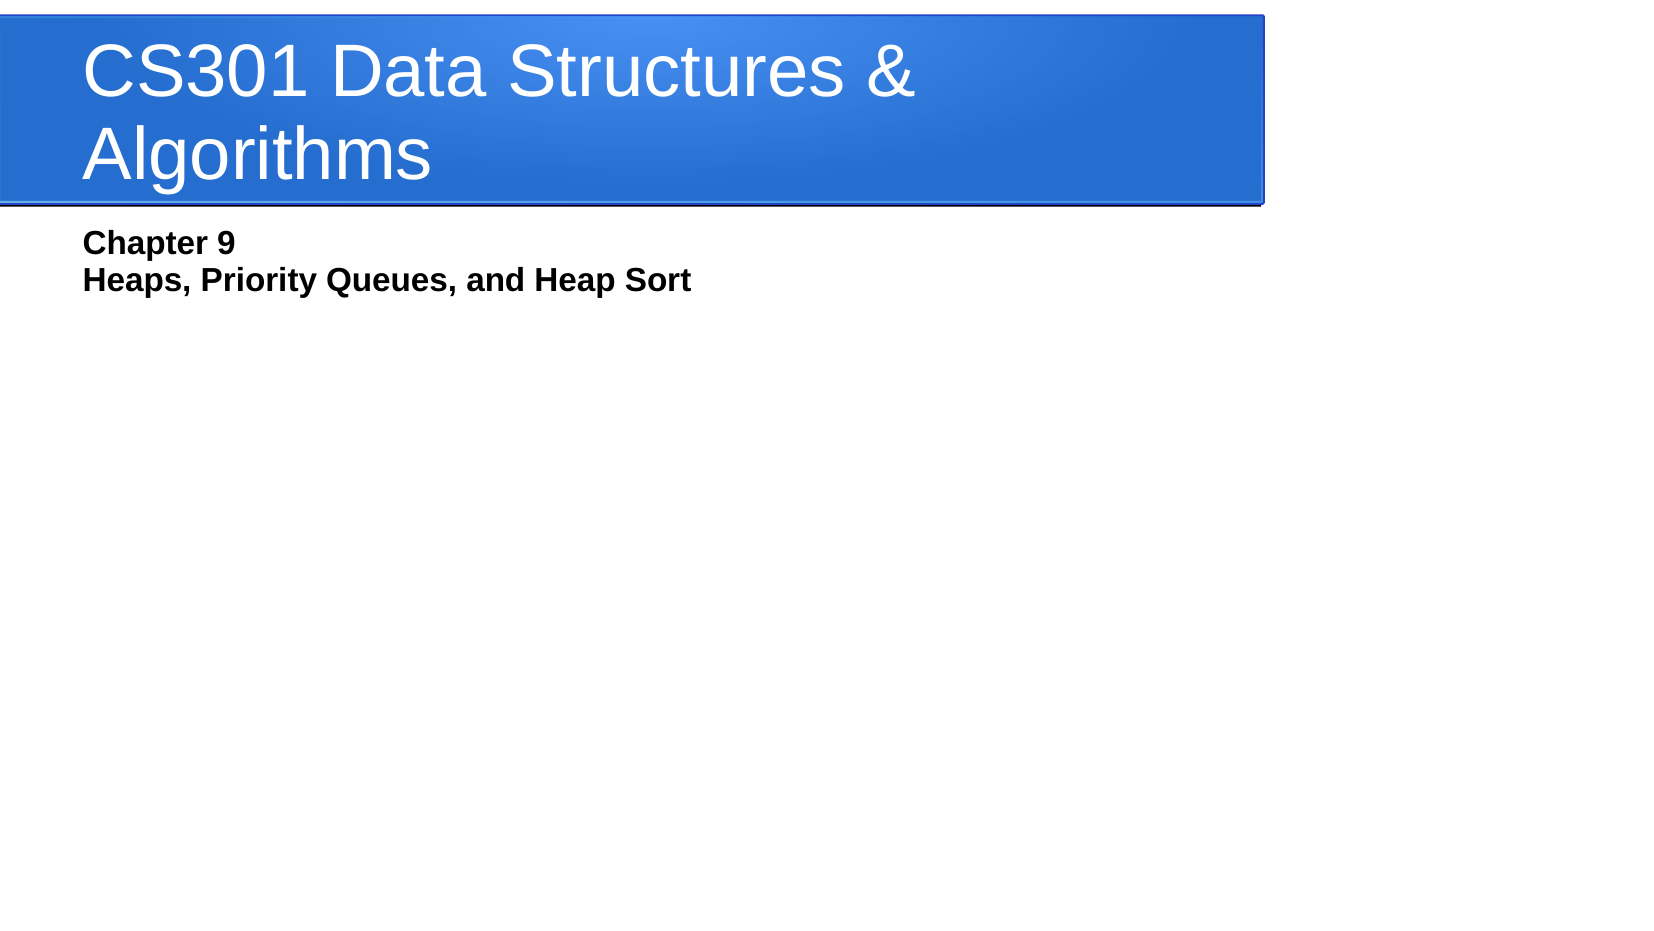

# CS301 Data Structures & Algorithms
Chapter 9
Heaps, Priority Queues, and Heap Sort